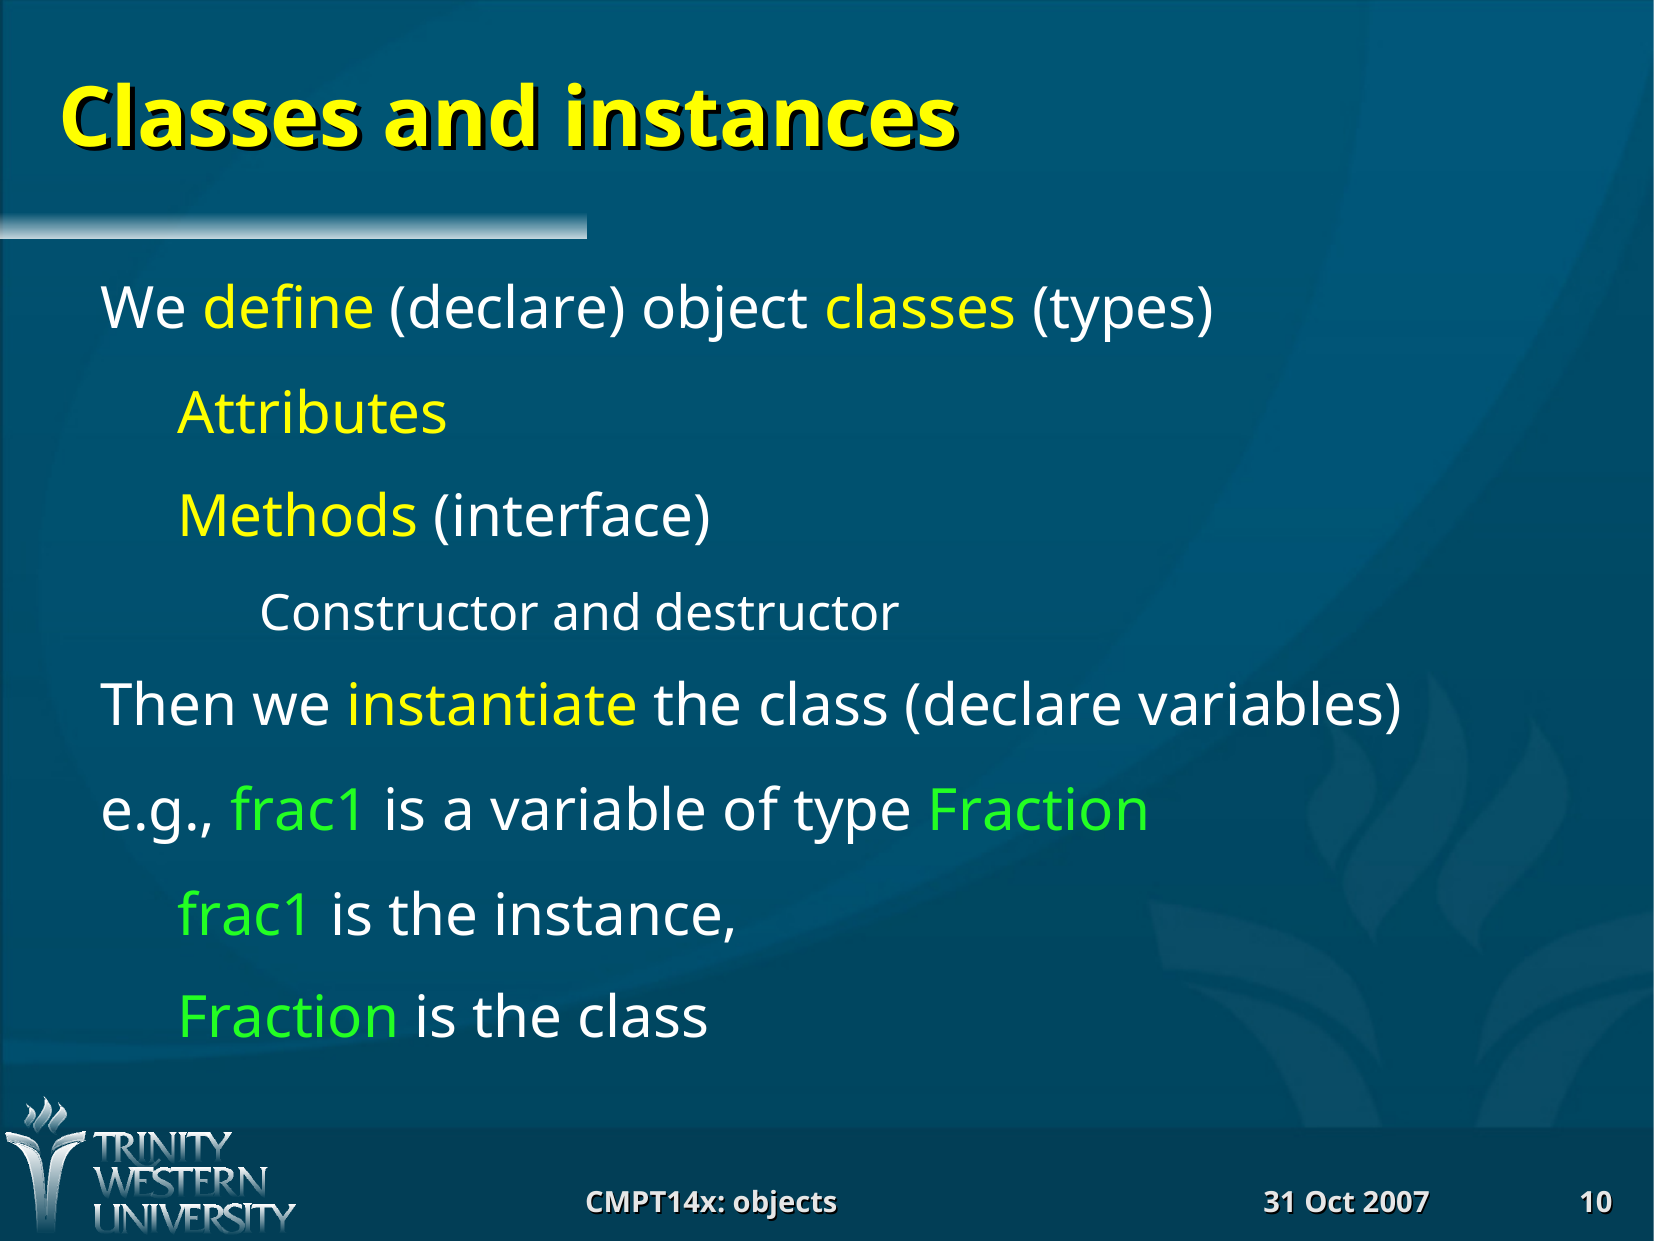

# Classes and instances
We define (declare) object classes (types)
Attributes
Methods (interface)
Constructor and destructor
Then we instantiate the class (declare variables)
e.g., frac1 is a variable of type Fraction
frac1 is the instance,
Fraction is the class
CMPT14x: objects
31 Oct 2007
10